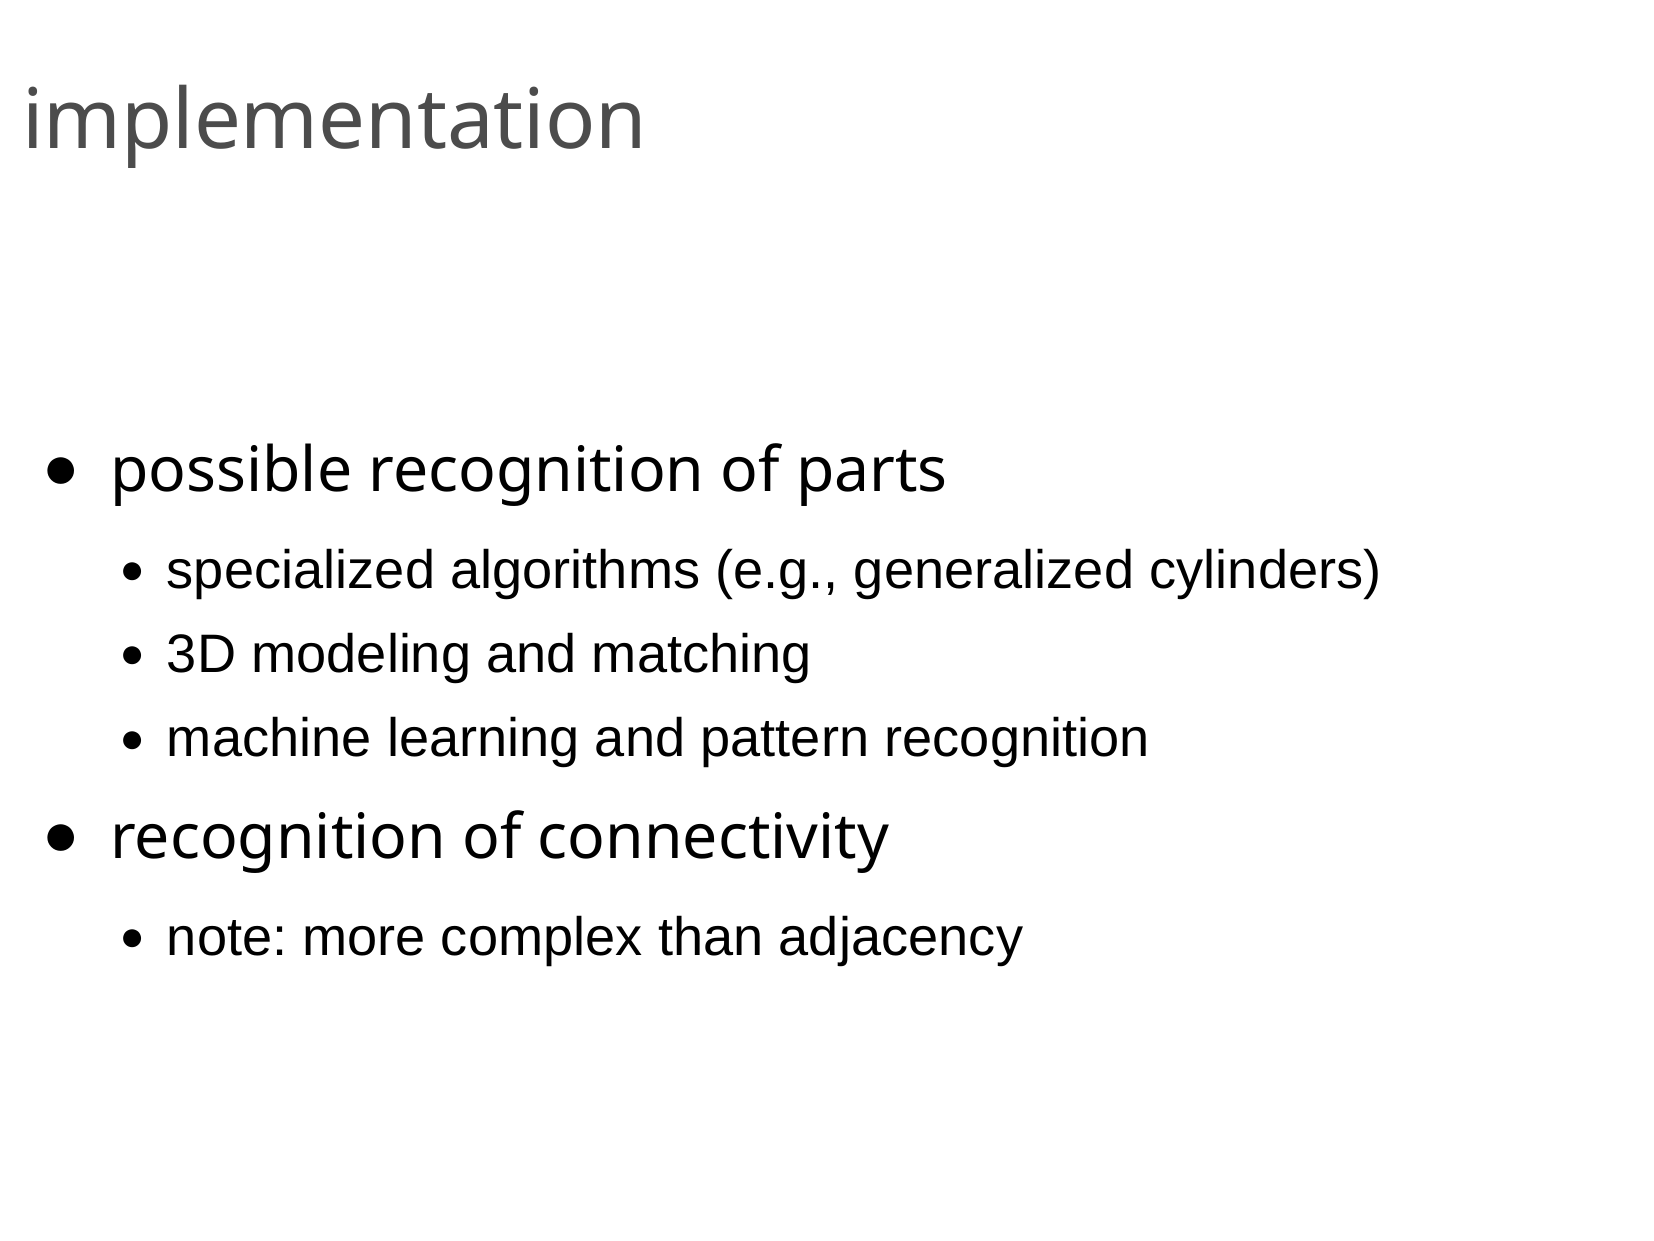

# implementation
possible recognition of parts
specialized algorithms (e.g., generalized cylinders)
3D modeling and matching
machine learning and pattern recognition
recognition of connectivity
note: more complex than adjacency